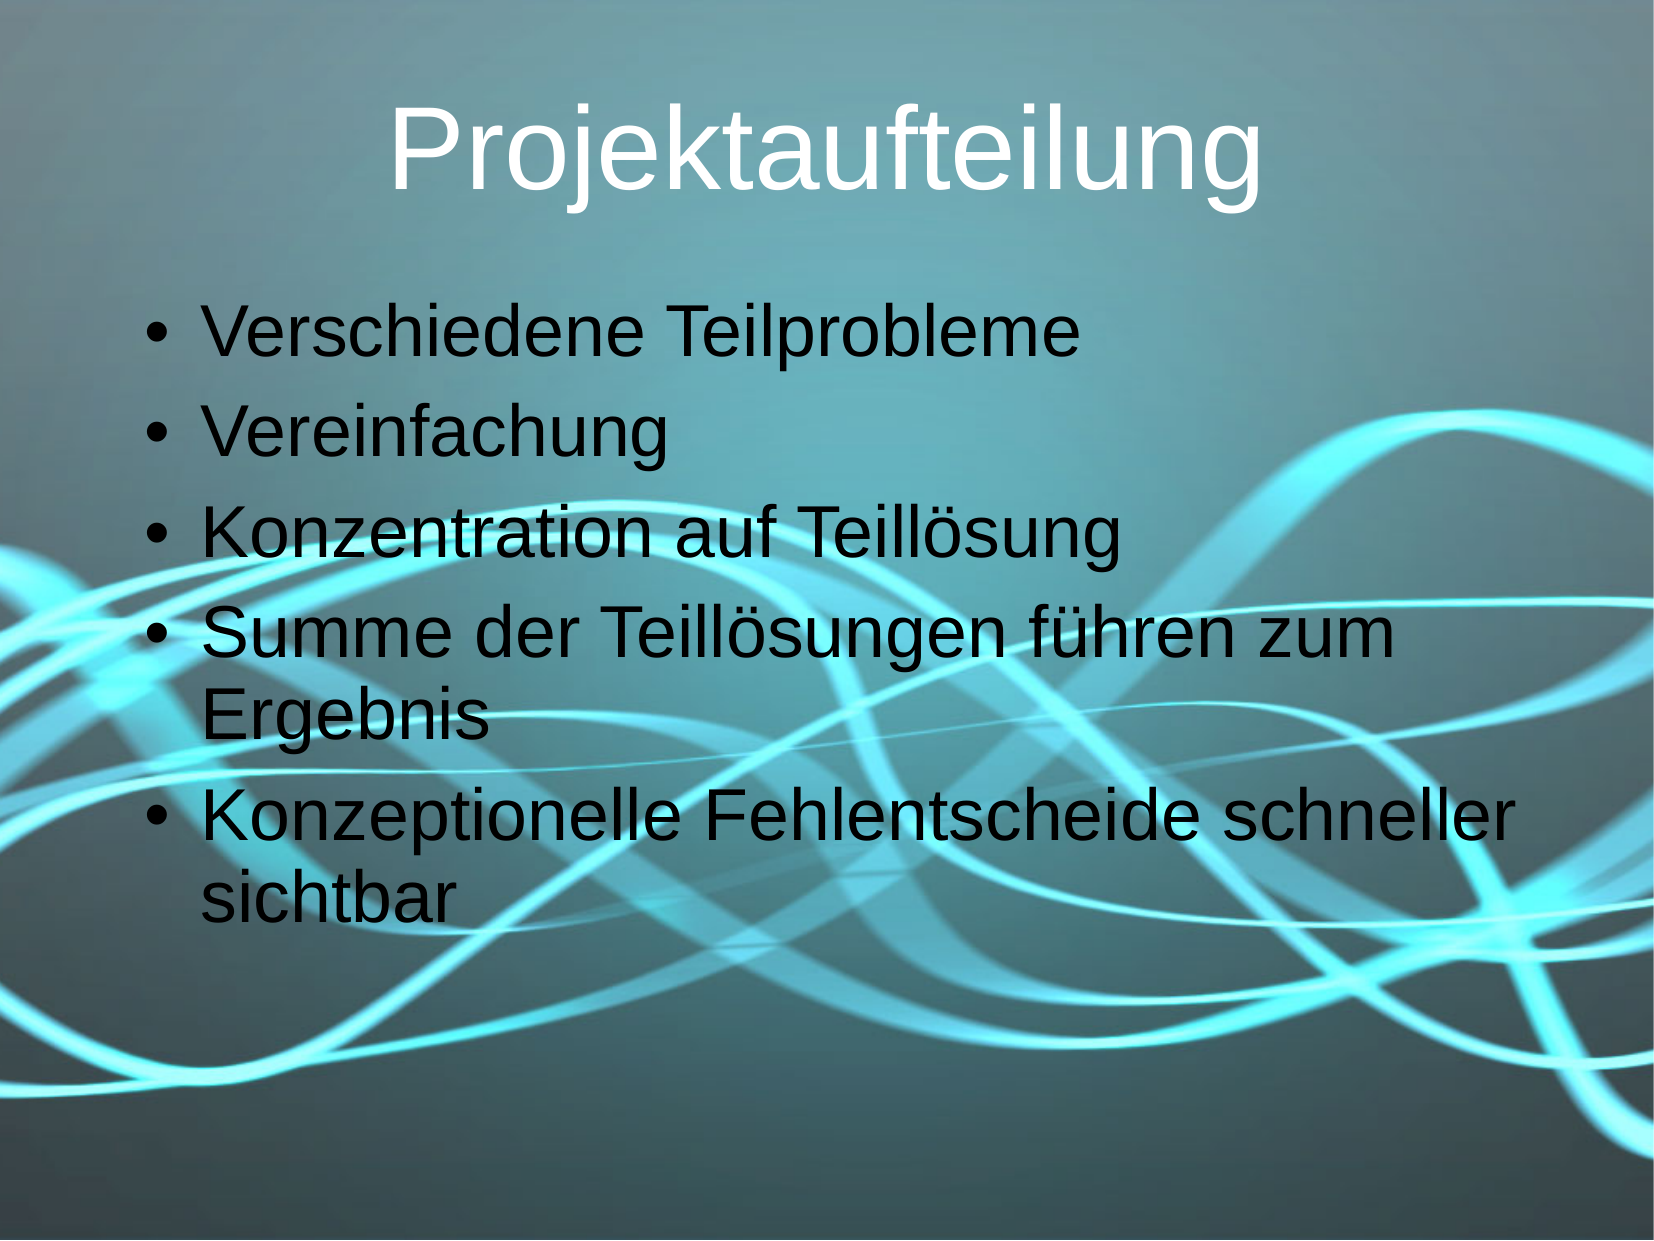

# Projektaufteilung
Verschiedene Teilprobleme
Vereinfachung
Konzentration auf Teillösung
Summe der Teillösungen führen zum Ergebnis
Konzeptionelle Fehlentscheide schneller sichtbar